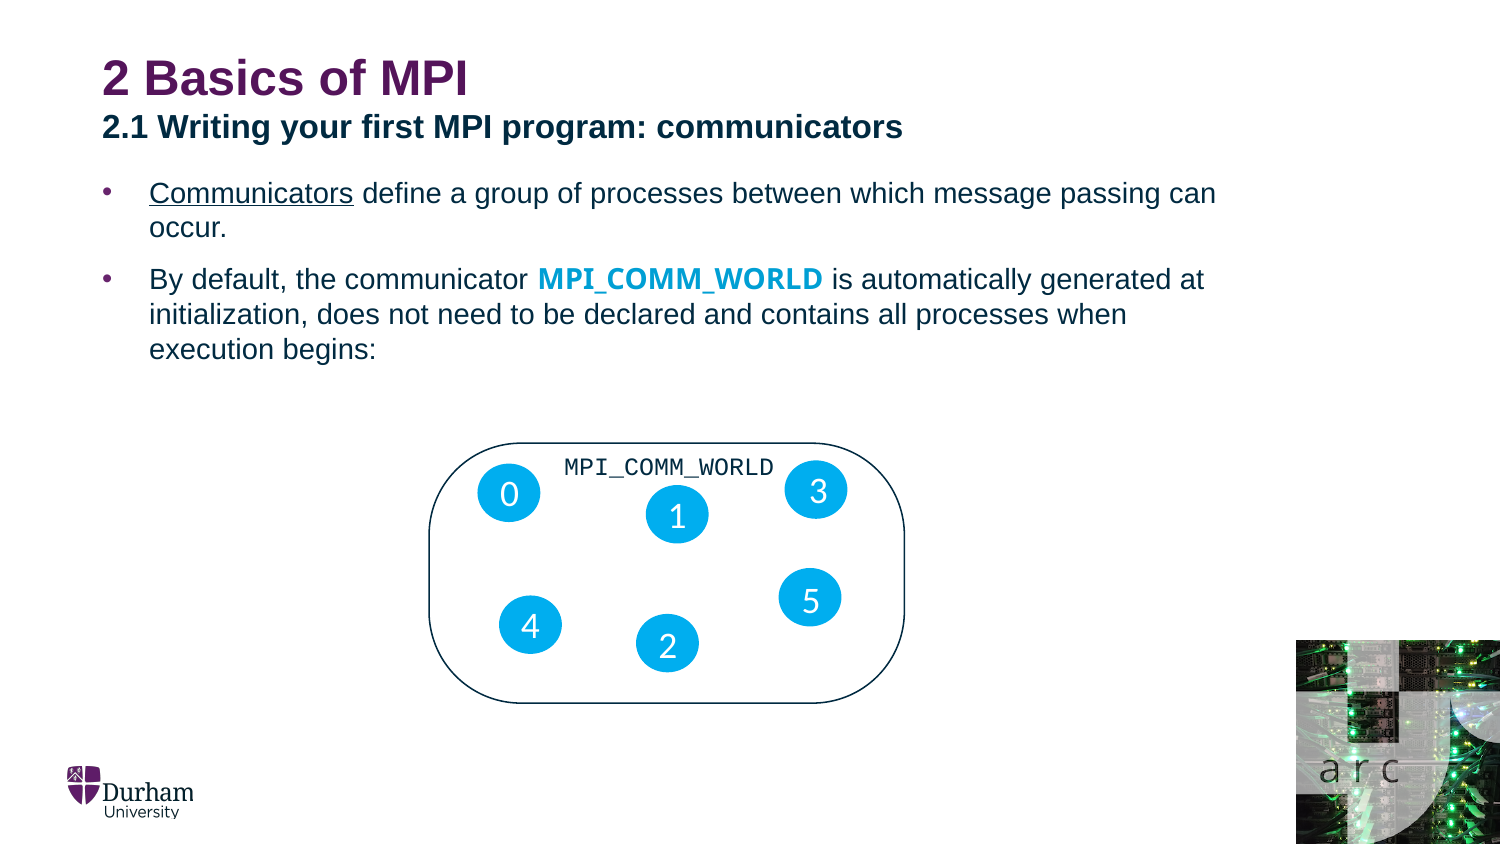

# 2 Basics of MPI 2.1 Writing your first MPI program: communicators
Communicators define a group of processes between which message passing can occur.
By default, the communicator MPI_COMM_WORLD is automatically generated at initialization, does not need to be declared and contains all processes when execution begins:
MPI_COMM_WORLD
3
0
1
5
4
2